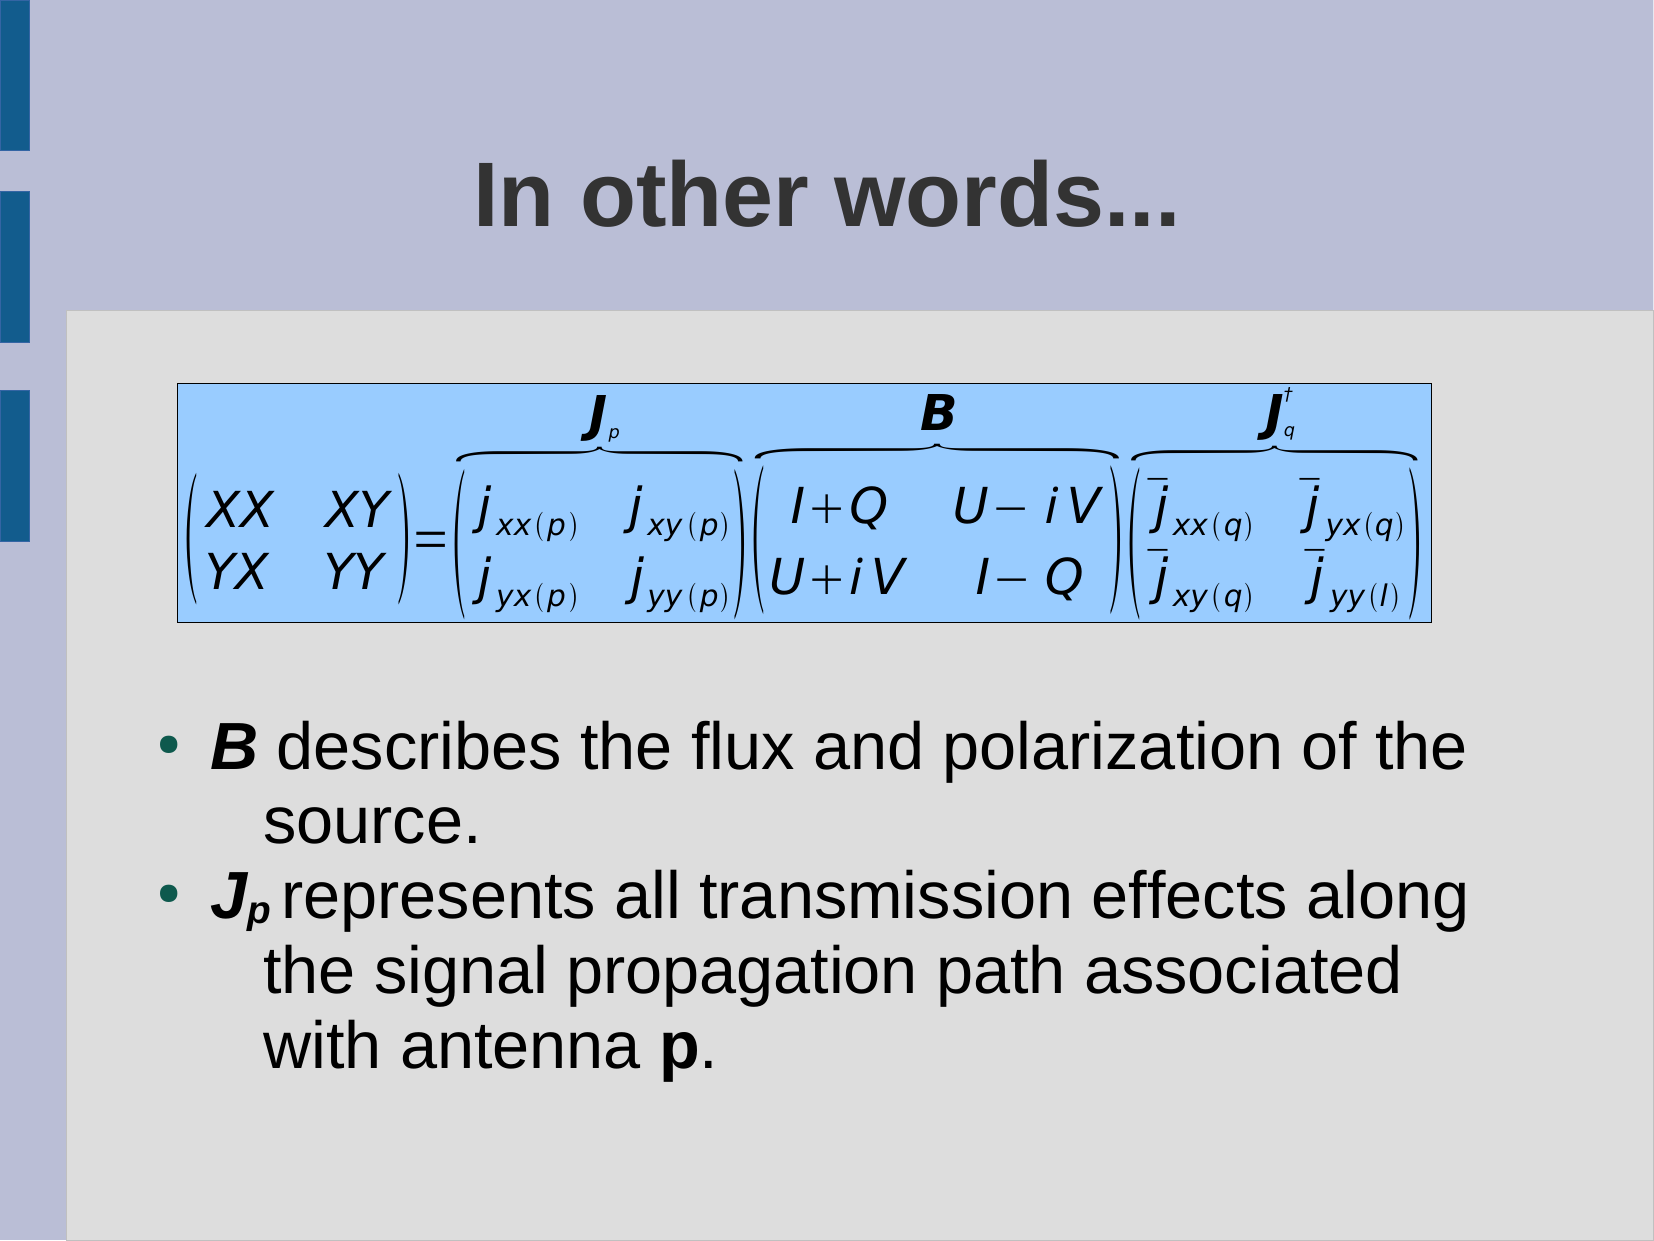

# In other words...
B describes the flux and polarization of the source.
Jp represents all transmission effects along the signal propagation path associated with antenna p.